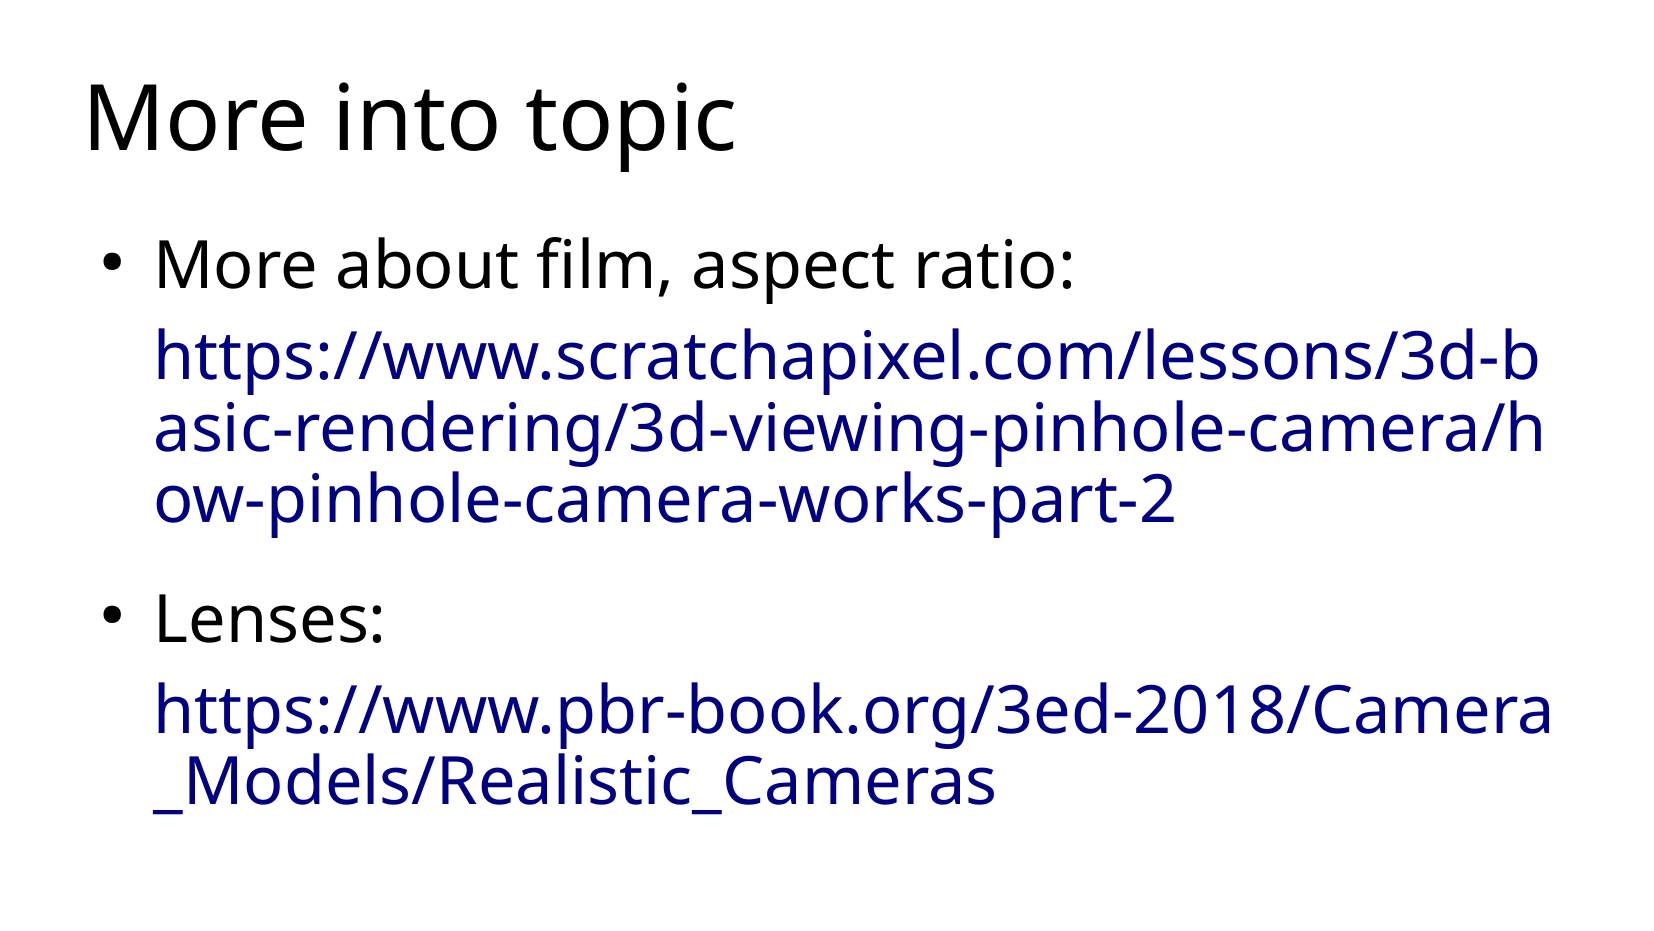

# More into topic
More about film, aspect ratio: https://www.scratchapixel.com/lessons/3d-basic-rendering/3d-viewing-pinhole-camera/how-pinhole-camera-works-part-2
Lenses: https://www.pbr-book.org/3ed-2018/Camera_Models/Realistic_Cameras